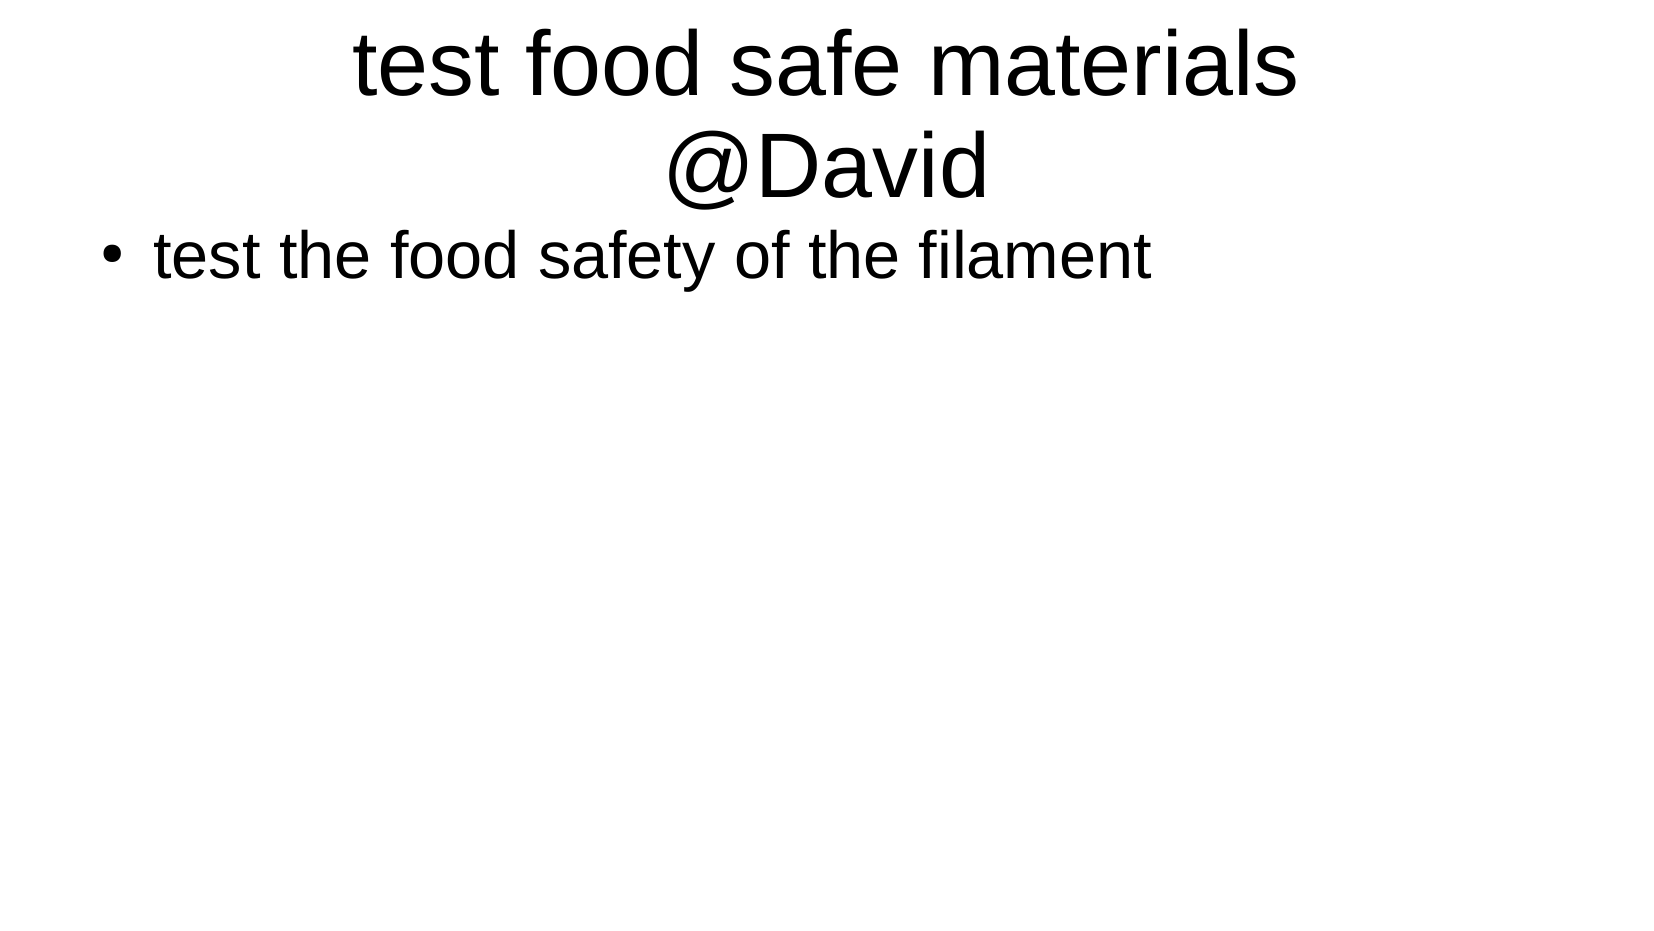

# test food safe materials @David
test the food safety of the filament